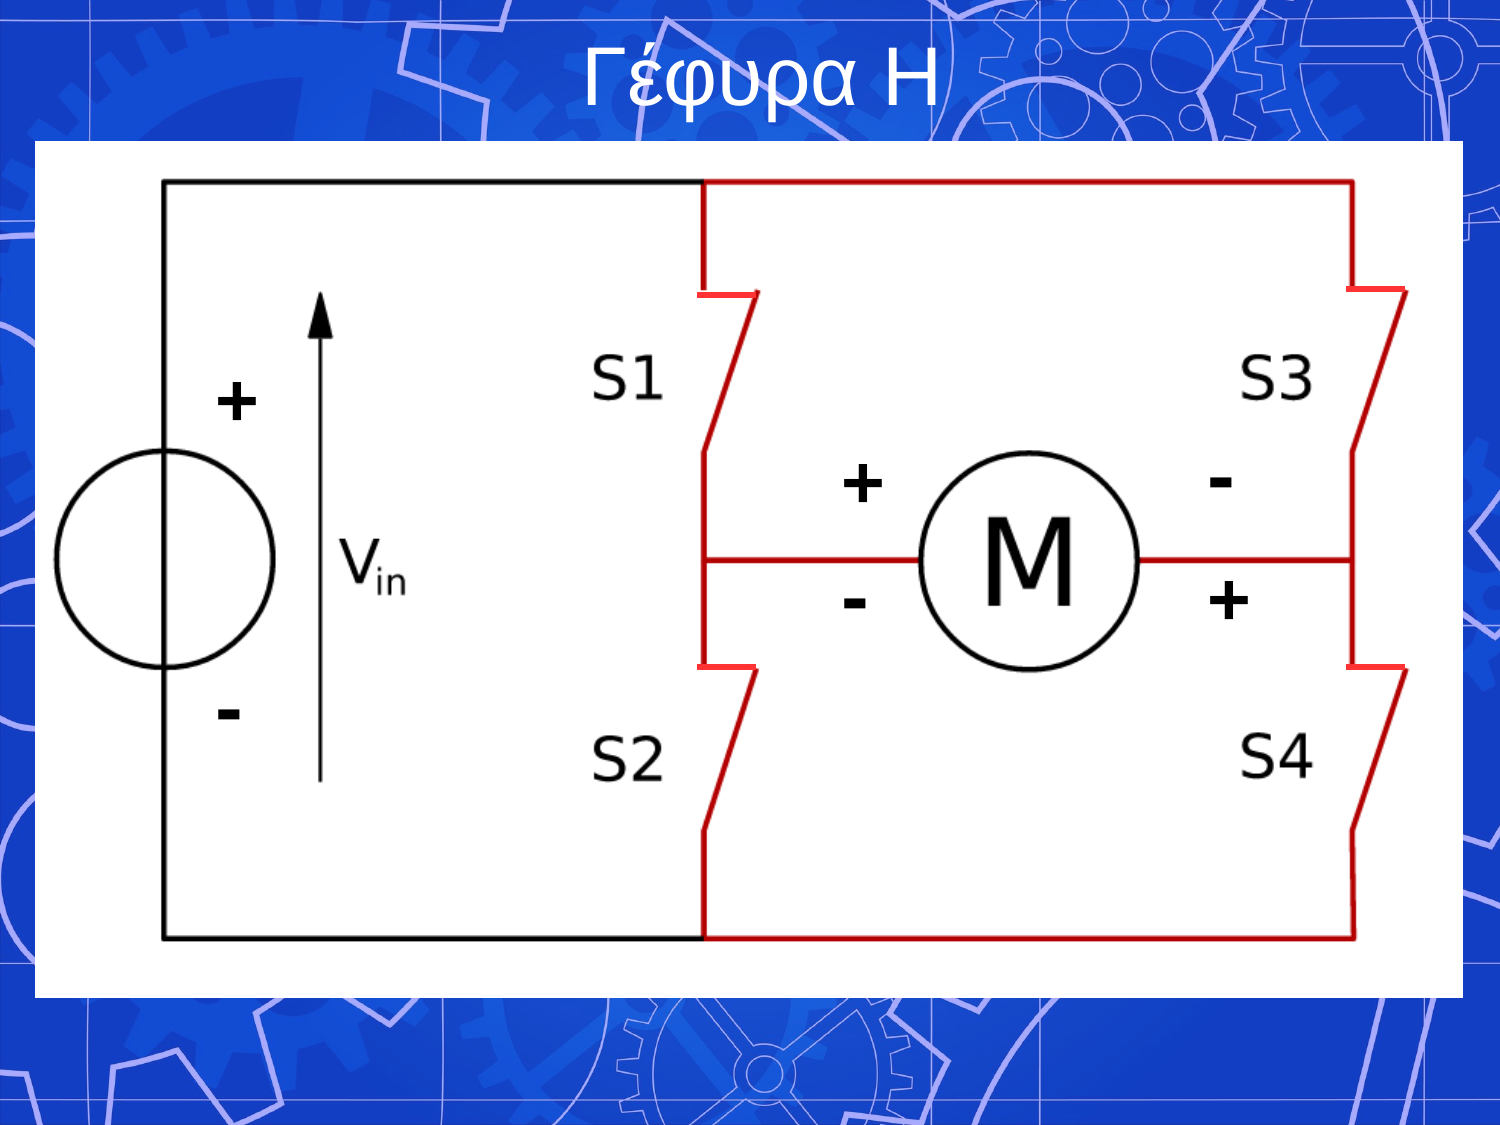

Γέφυρα Η
+
-
+
-
+
-